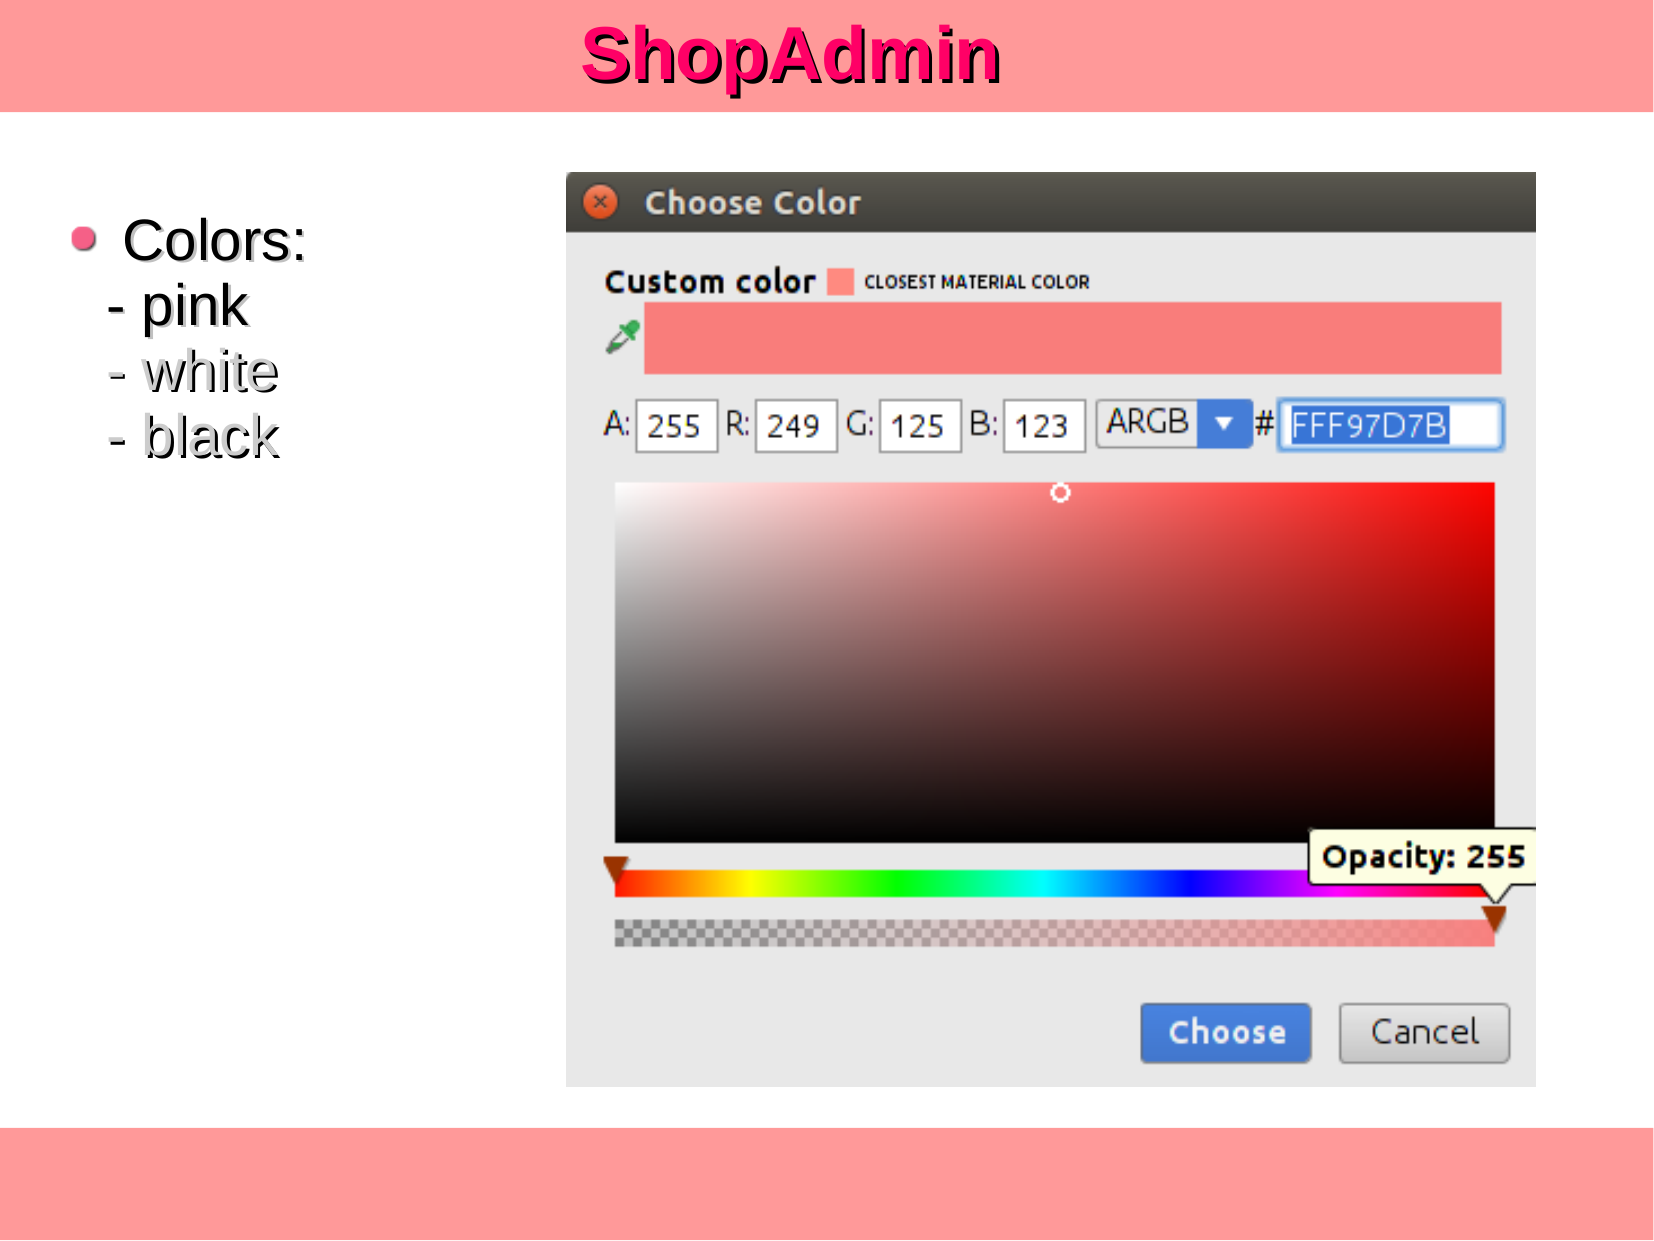

ShopAdmin
# Colors: - pink - white - black